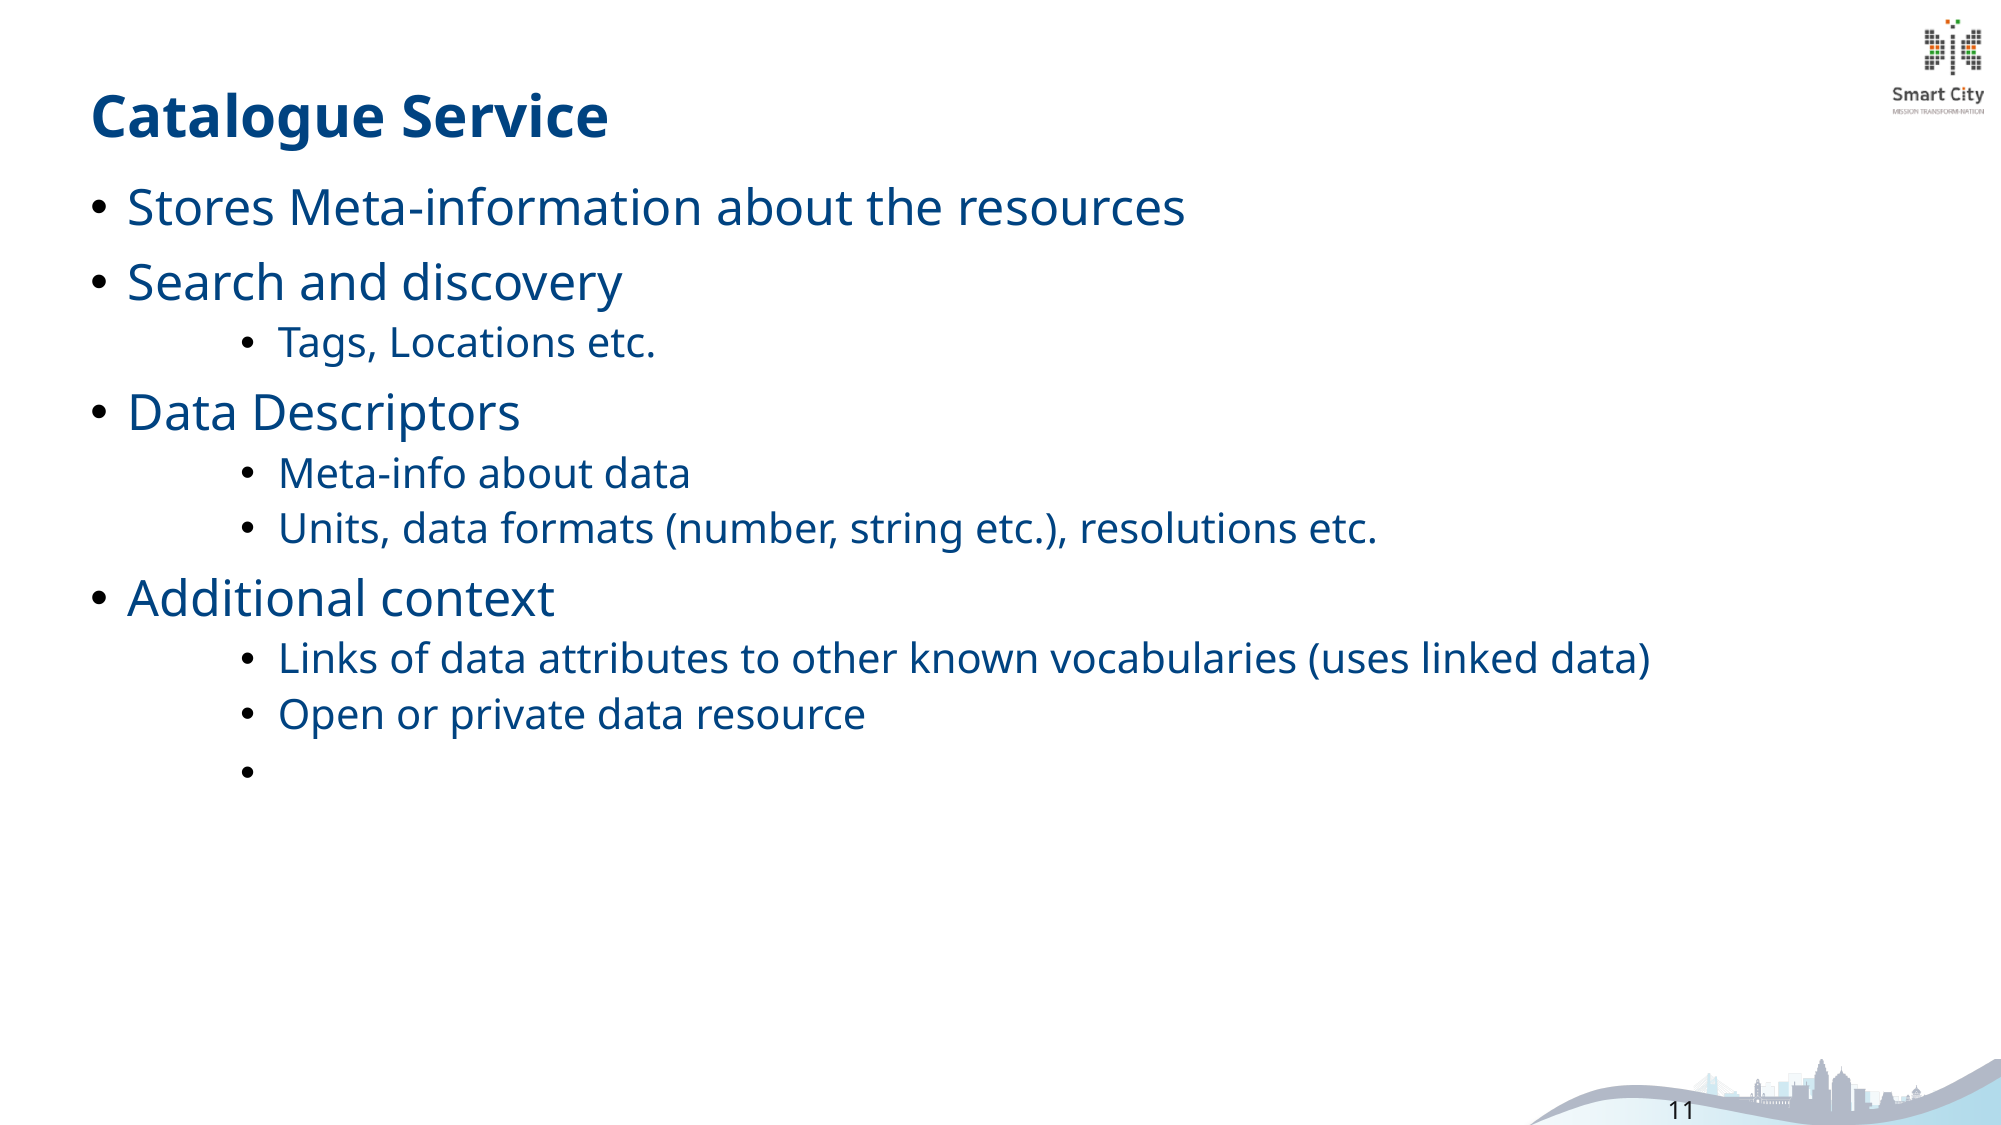

# Catalogue Service
Stores Meta-information about the resources
Search and discovery
Tags, Locations etc.
Data Descriptors
Meta-info about data
Units, data formats (number, string etc.), resolutions etc.
Additional context
Links of data attributes to other known vocabularies (uses linked data)
Open or private data resource